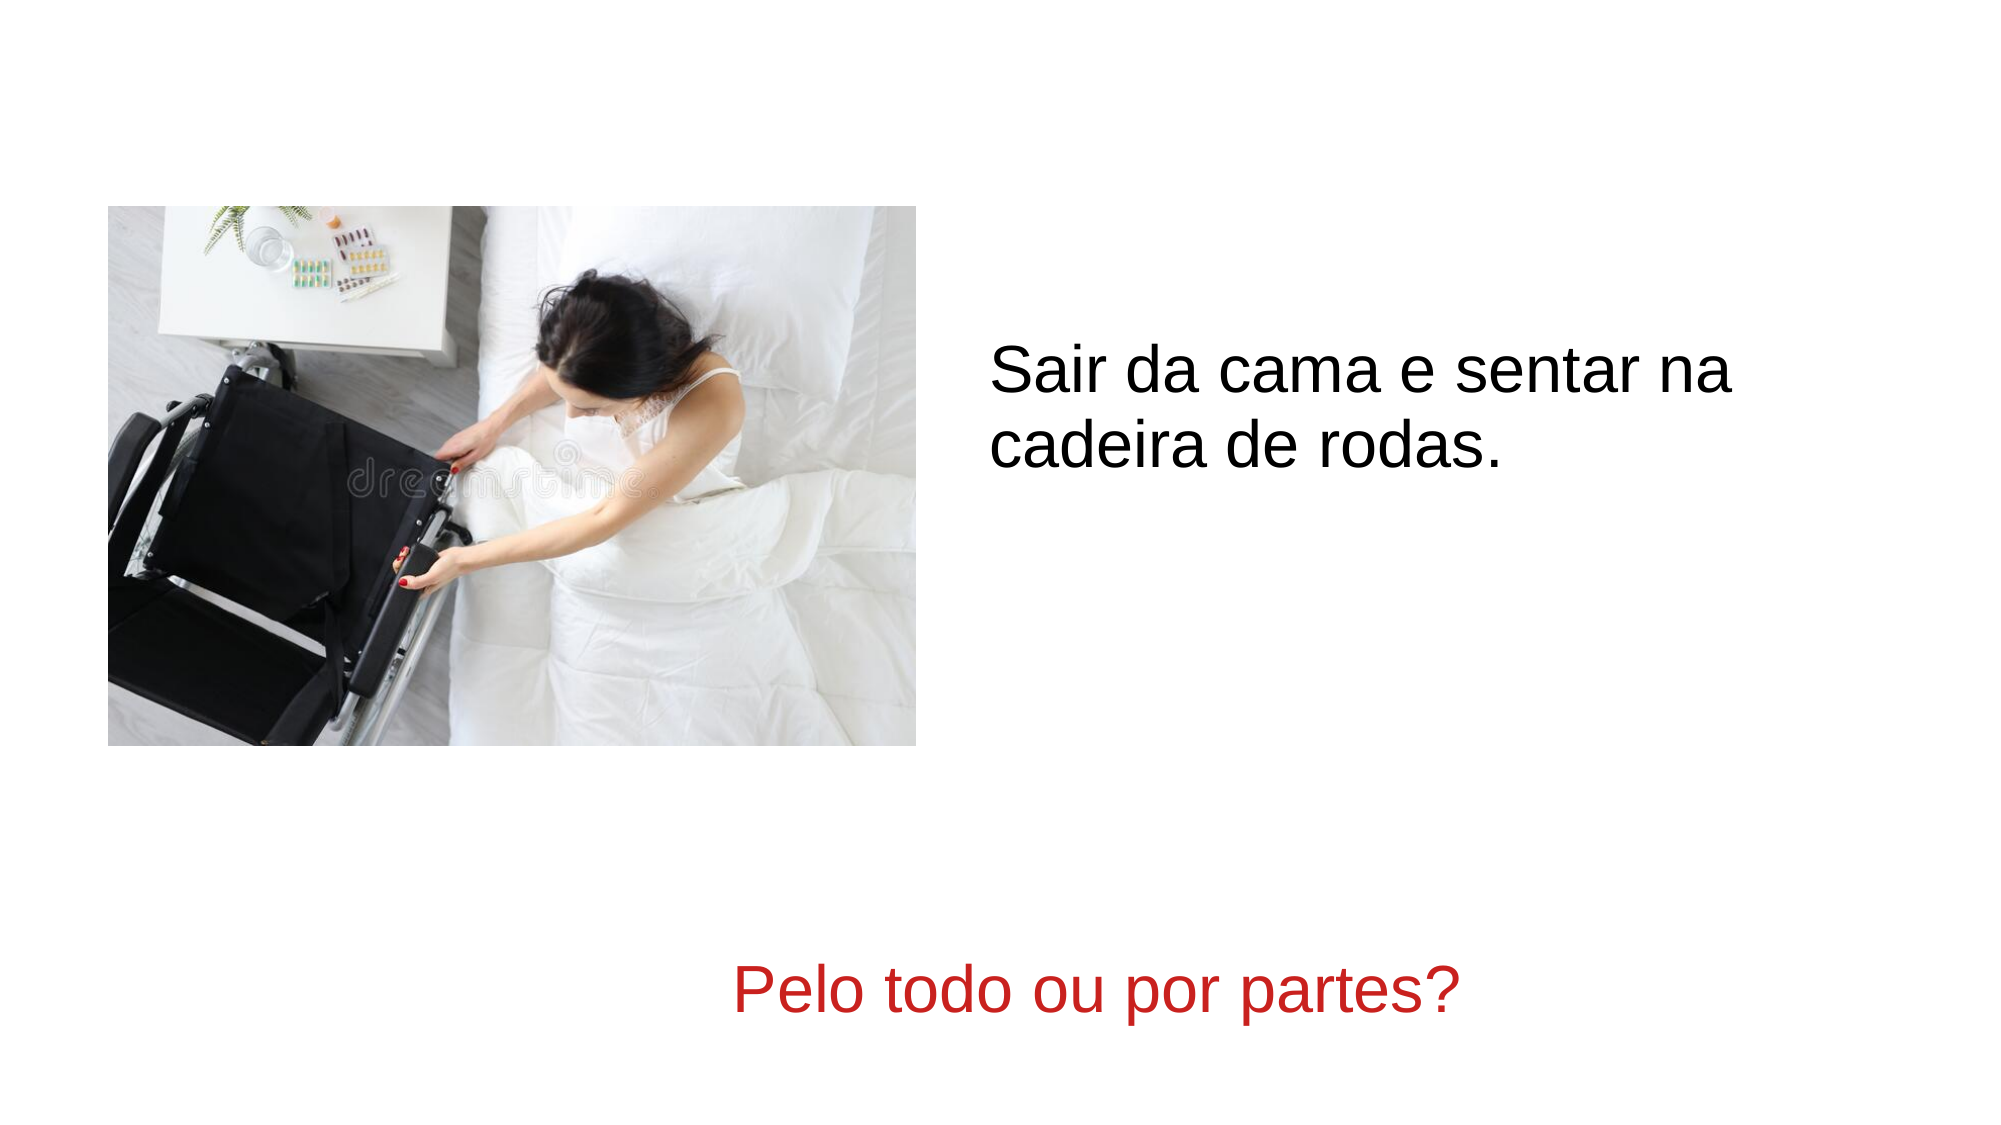

Sair da cama e sentar na cadeira de rodas.
Pelo todo ou por partes?